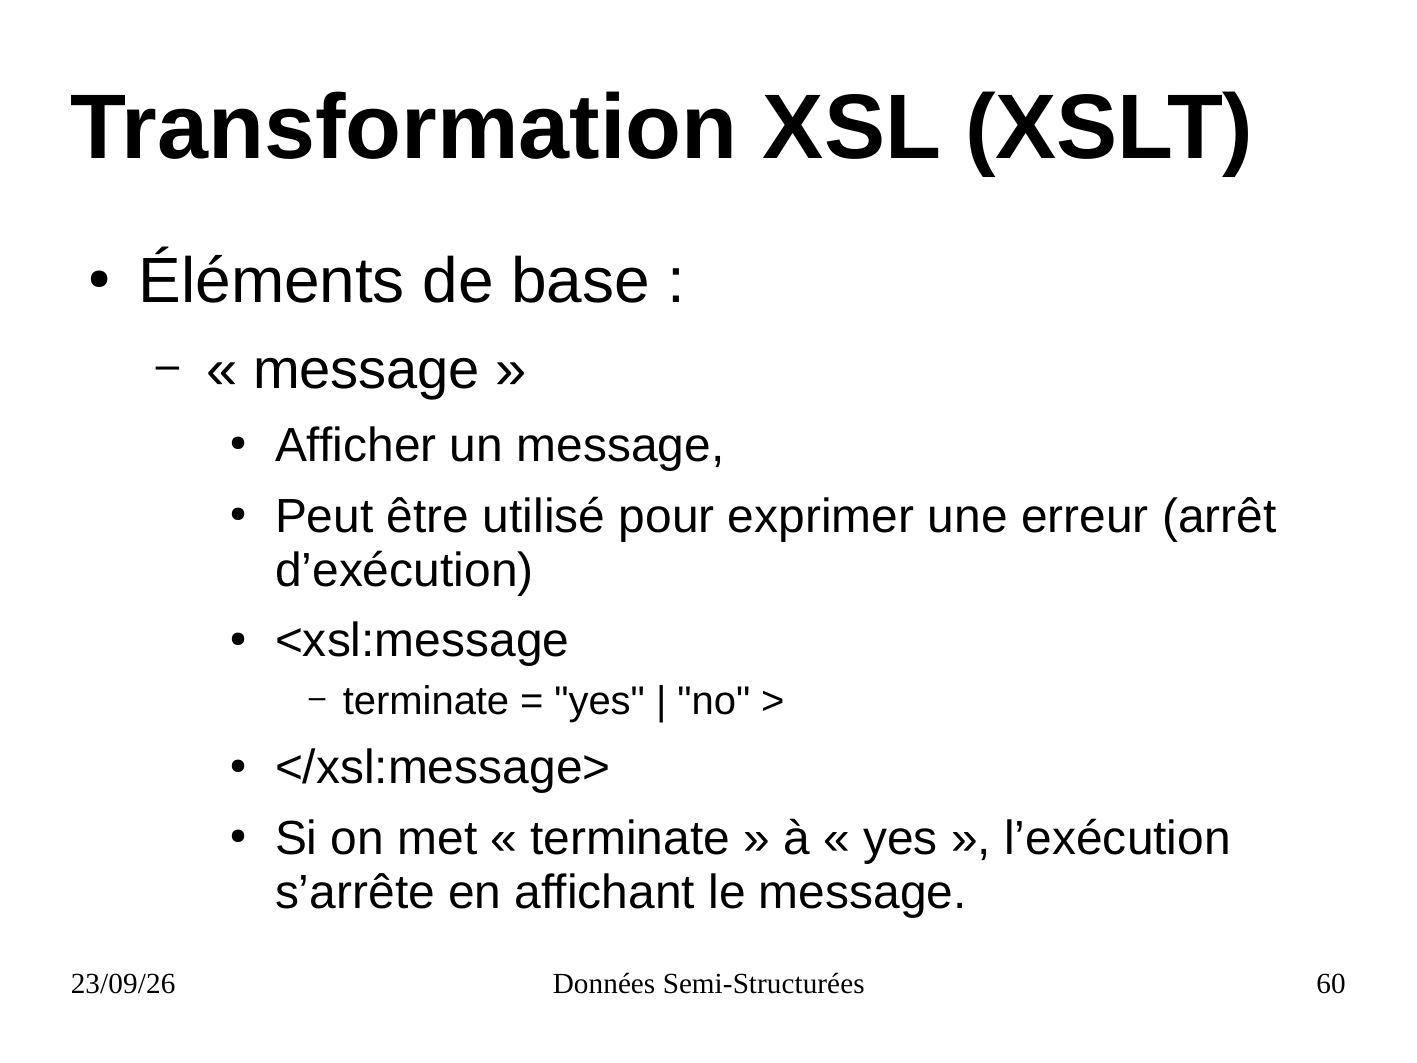

# Transformation XSL (XSLT)
Éléments de base :
« message »
Afficher un message,
Peut être utilisé pour exprimer une erreur (arrêt d’exécution)
<xsl:message
terminate = "yes" | "no" >
</xsl:message>
Si on met « terminate » à « yes », l’exécution s’arrête en affichant le message.
Données Semi-Structurées
60